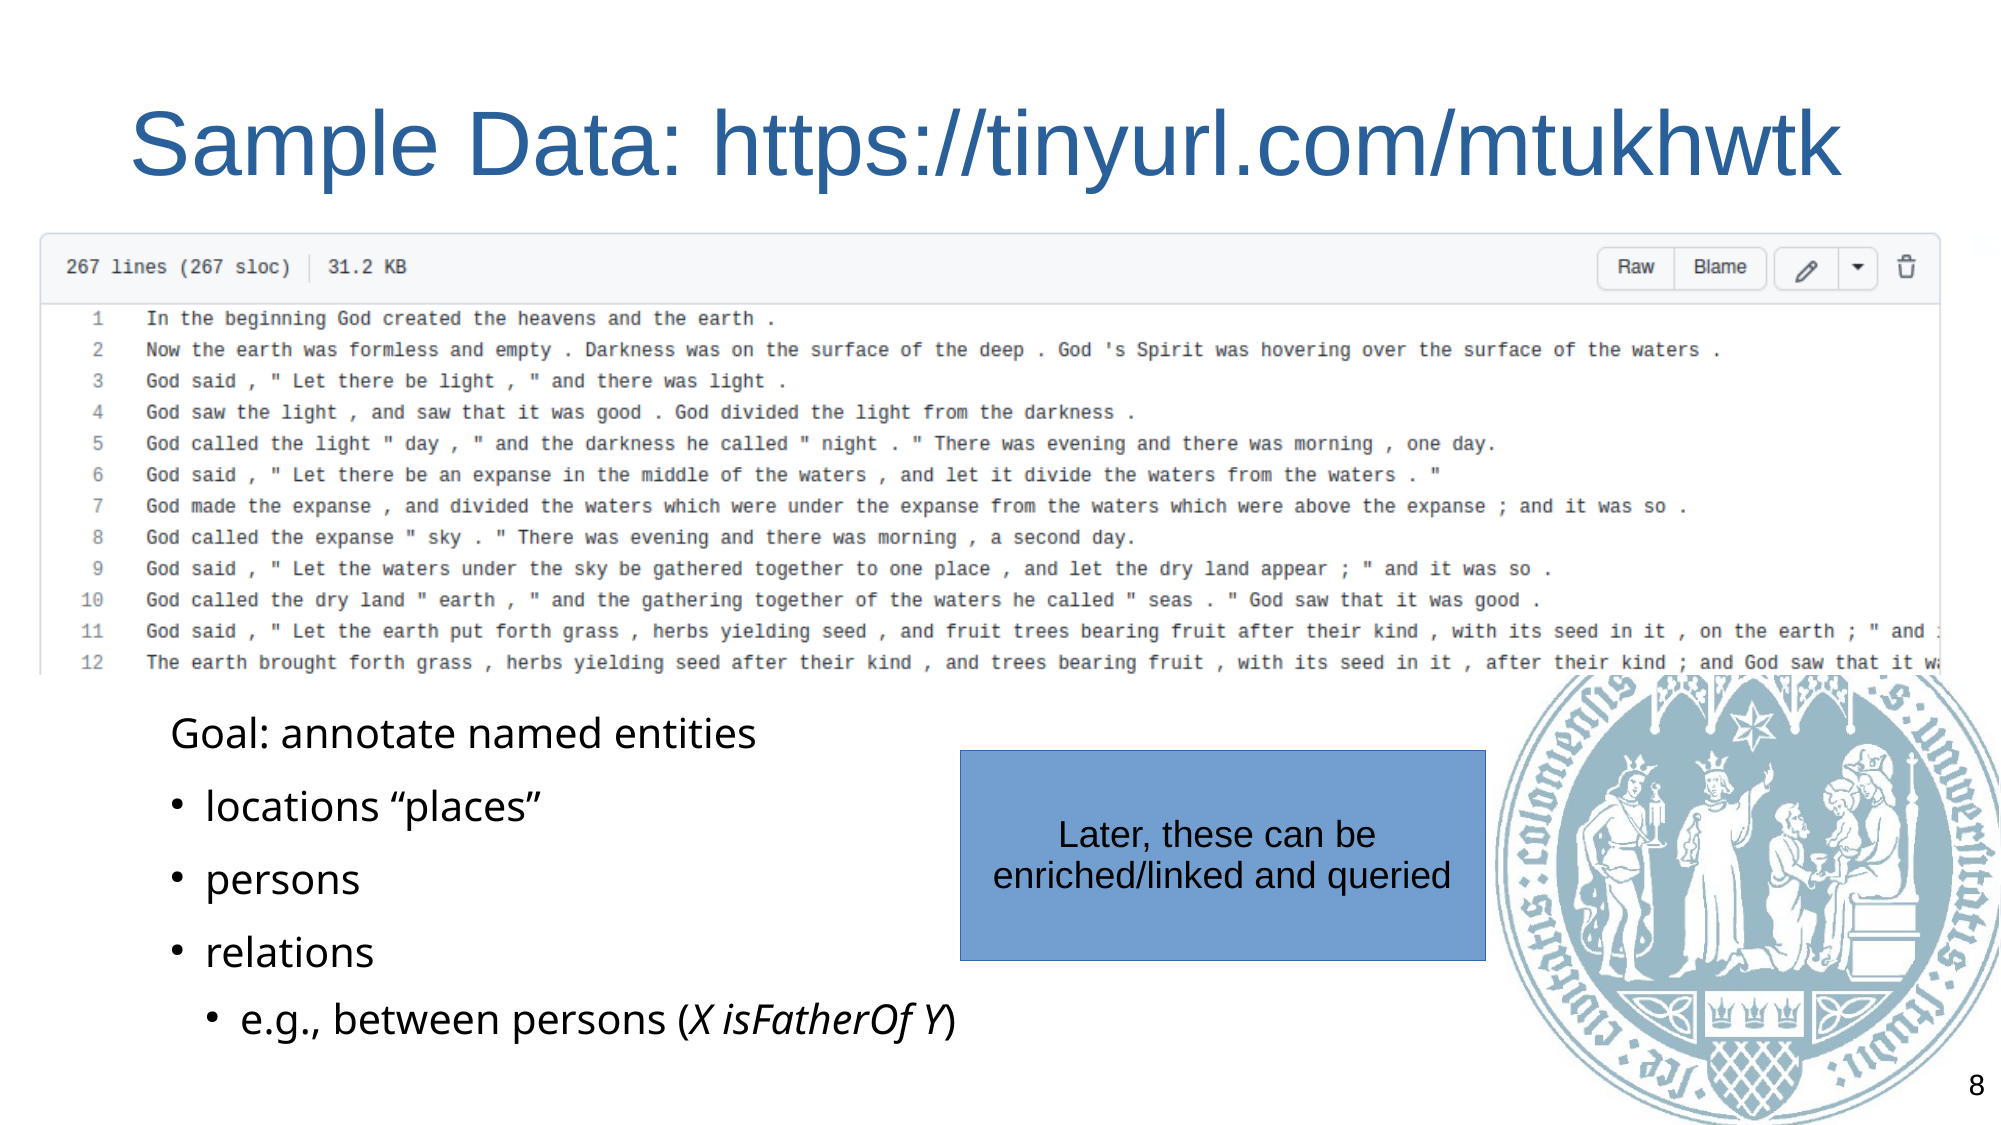

# Sample Data: https://tinyurl.com/mtukhwtk
Goal: annotate named entities
locations “places”
persons
relations
e.g., between persons (X isFatherOf Y)
Later, these can be
enriched/linked and queried